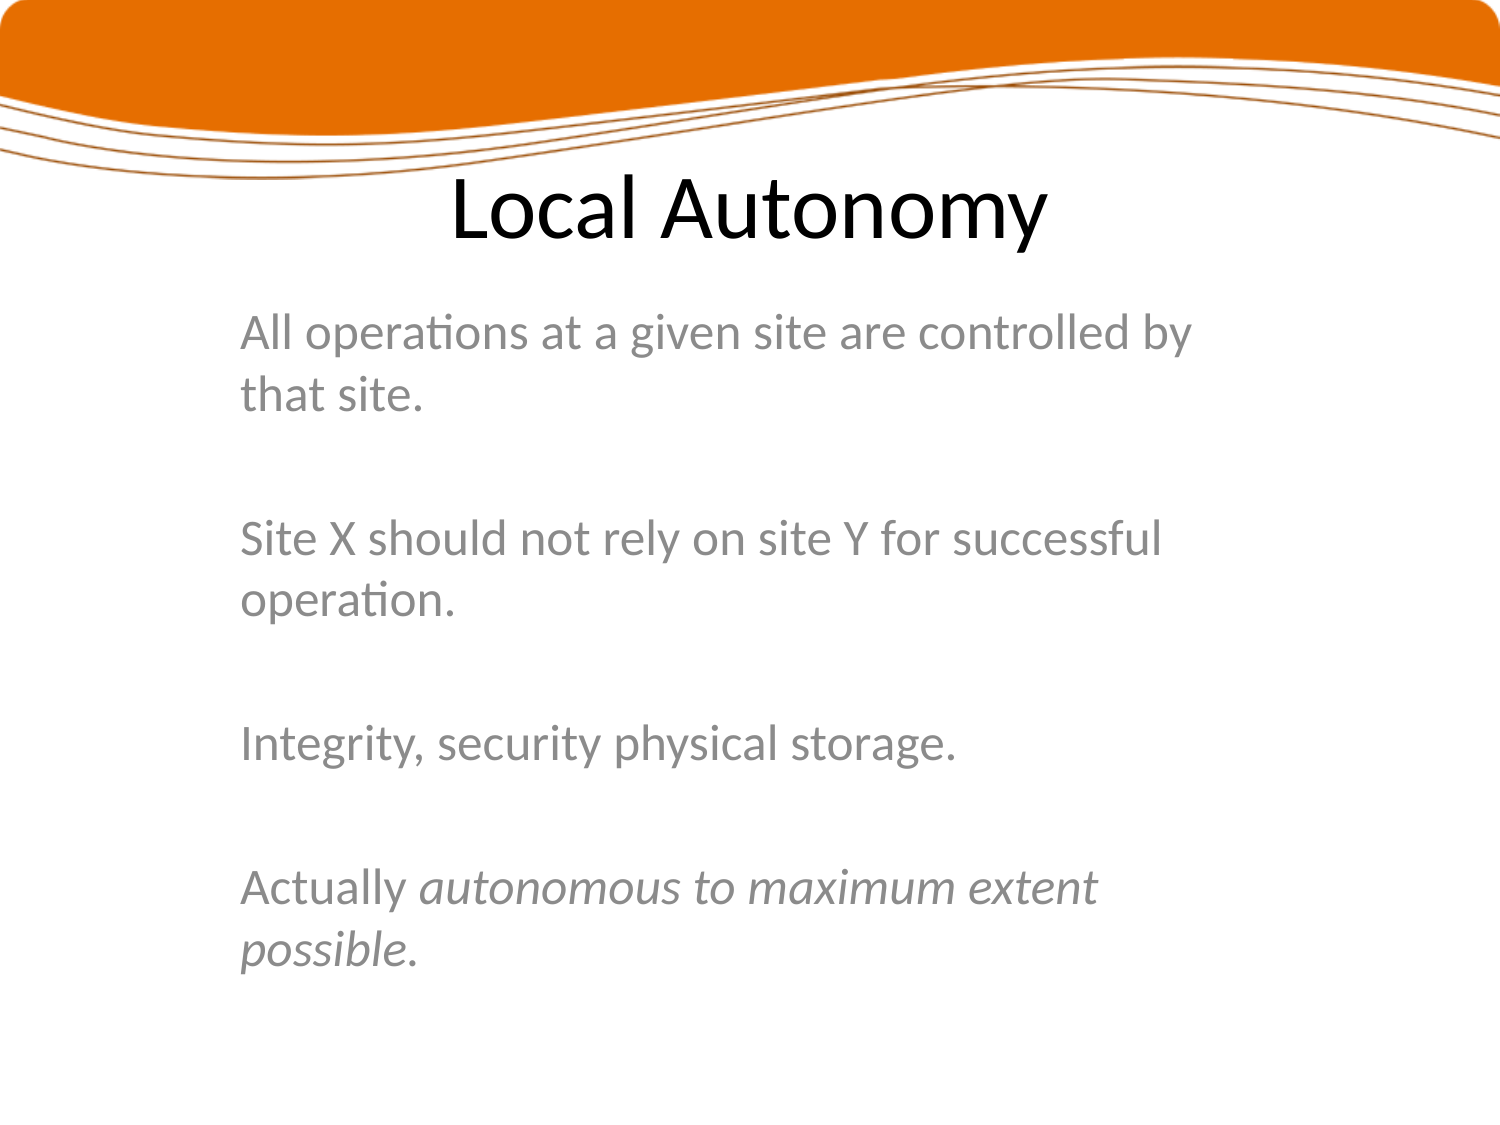

Local Autonomy
# All operations at a given site are controlled by that site.
Site X should not rely on site Y for successful operation.
Integrity, security physical storage.
Actually autonomous to maximum extent possible.